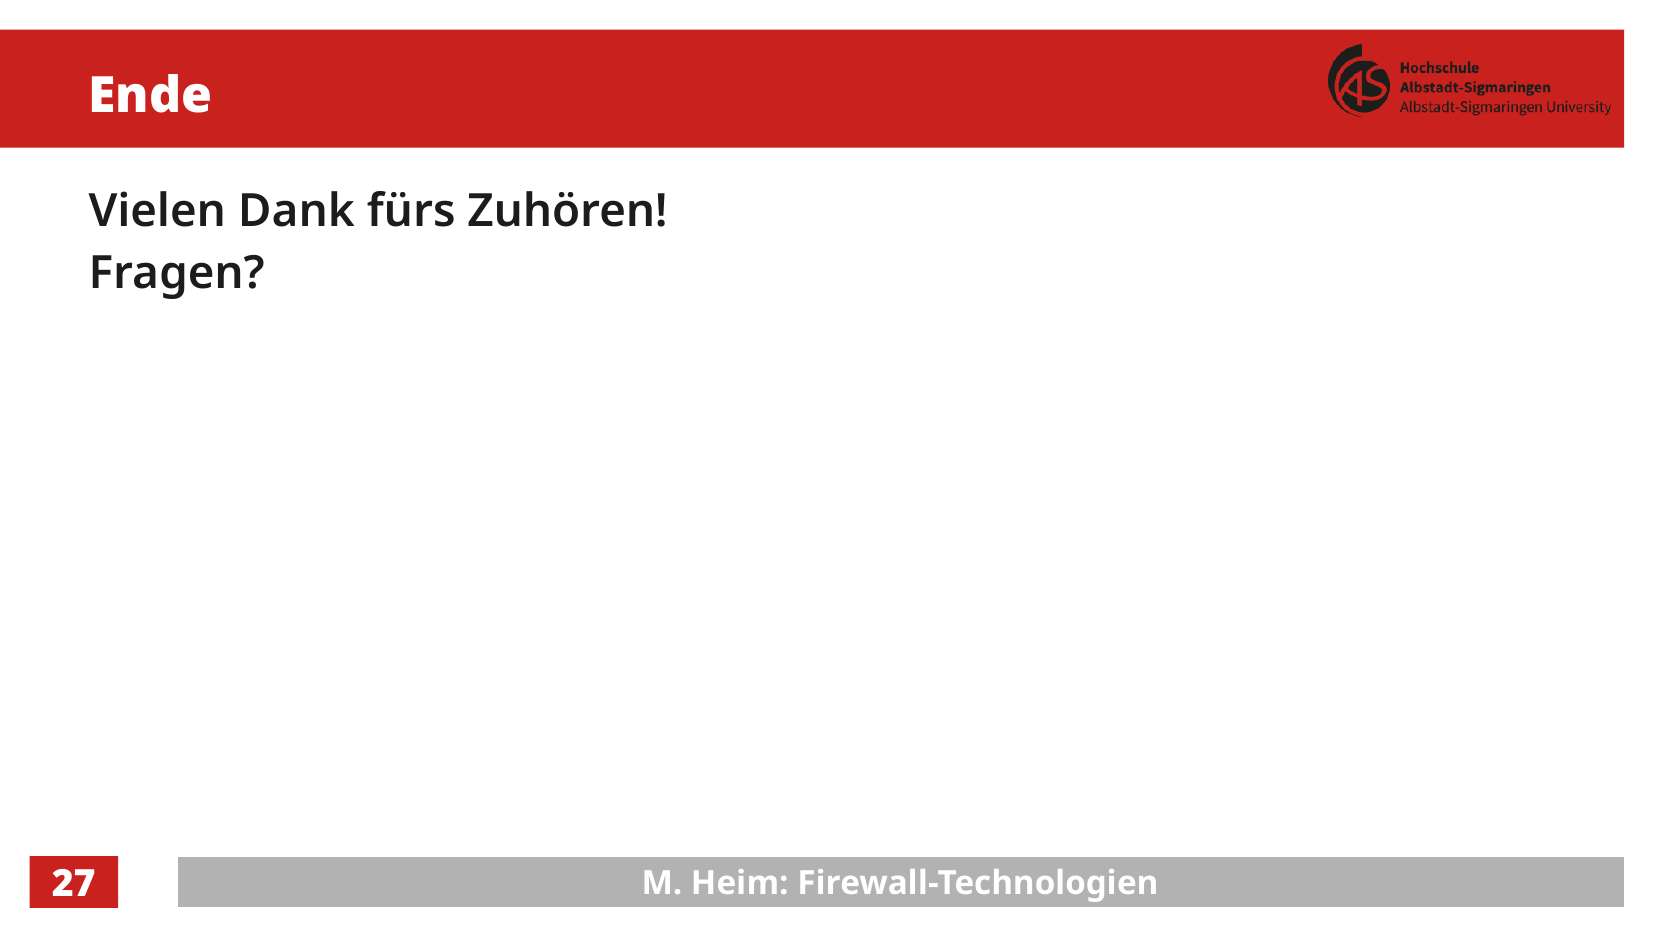

# Ende
Vielen Dank fürs Zuhören!
Fragen?
27